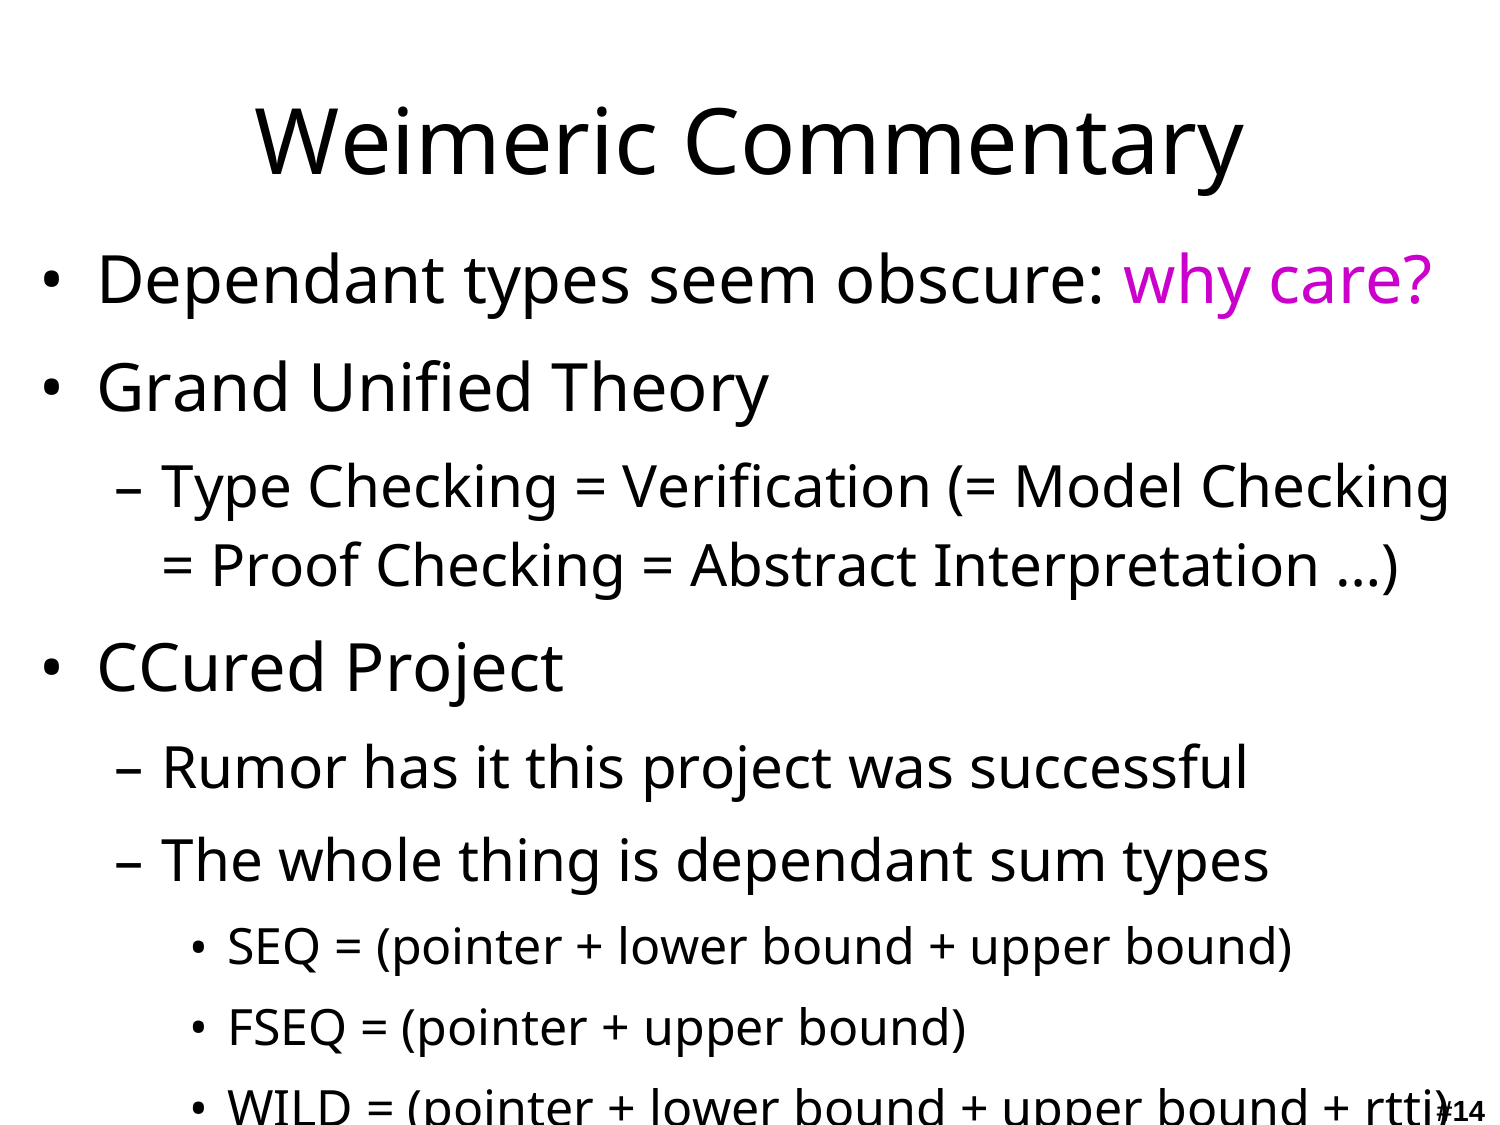

# Weimeric Commentary
Dependant types seem obscure: why care?
Grand Unified Theory
Type Checking = Verification (= Model Checking = Proof Checking = Abstract Interpretation …)
CCured Project
Rumor has it this project was successful
The whole thing is dependant sum types
SEQ = (pointer + lower bound + upper bound)
FSEQ = (pointer + upper bound)
WILD = (pointer + lower bound + upper bound + rtti)
14